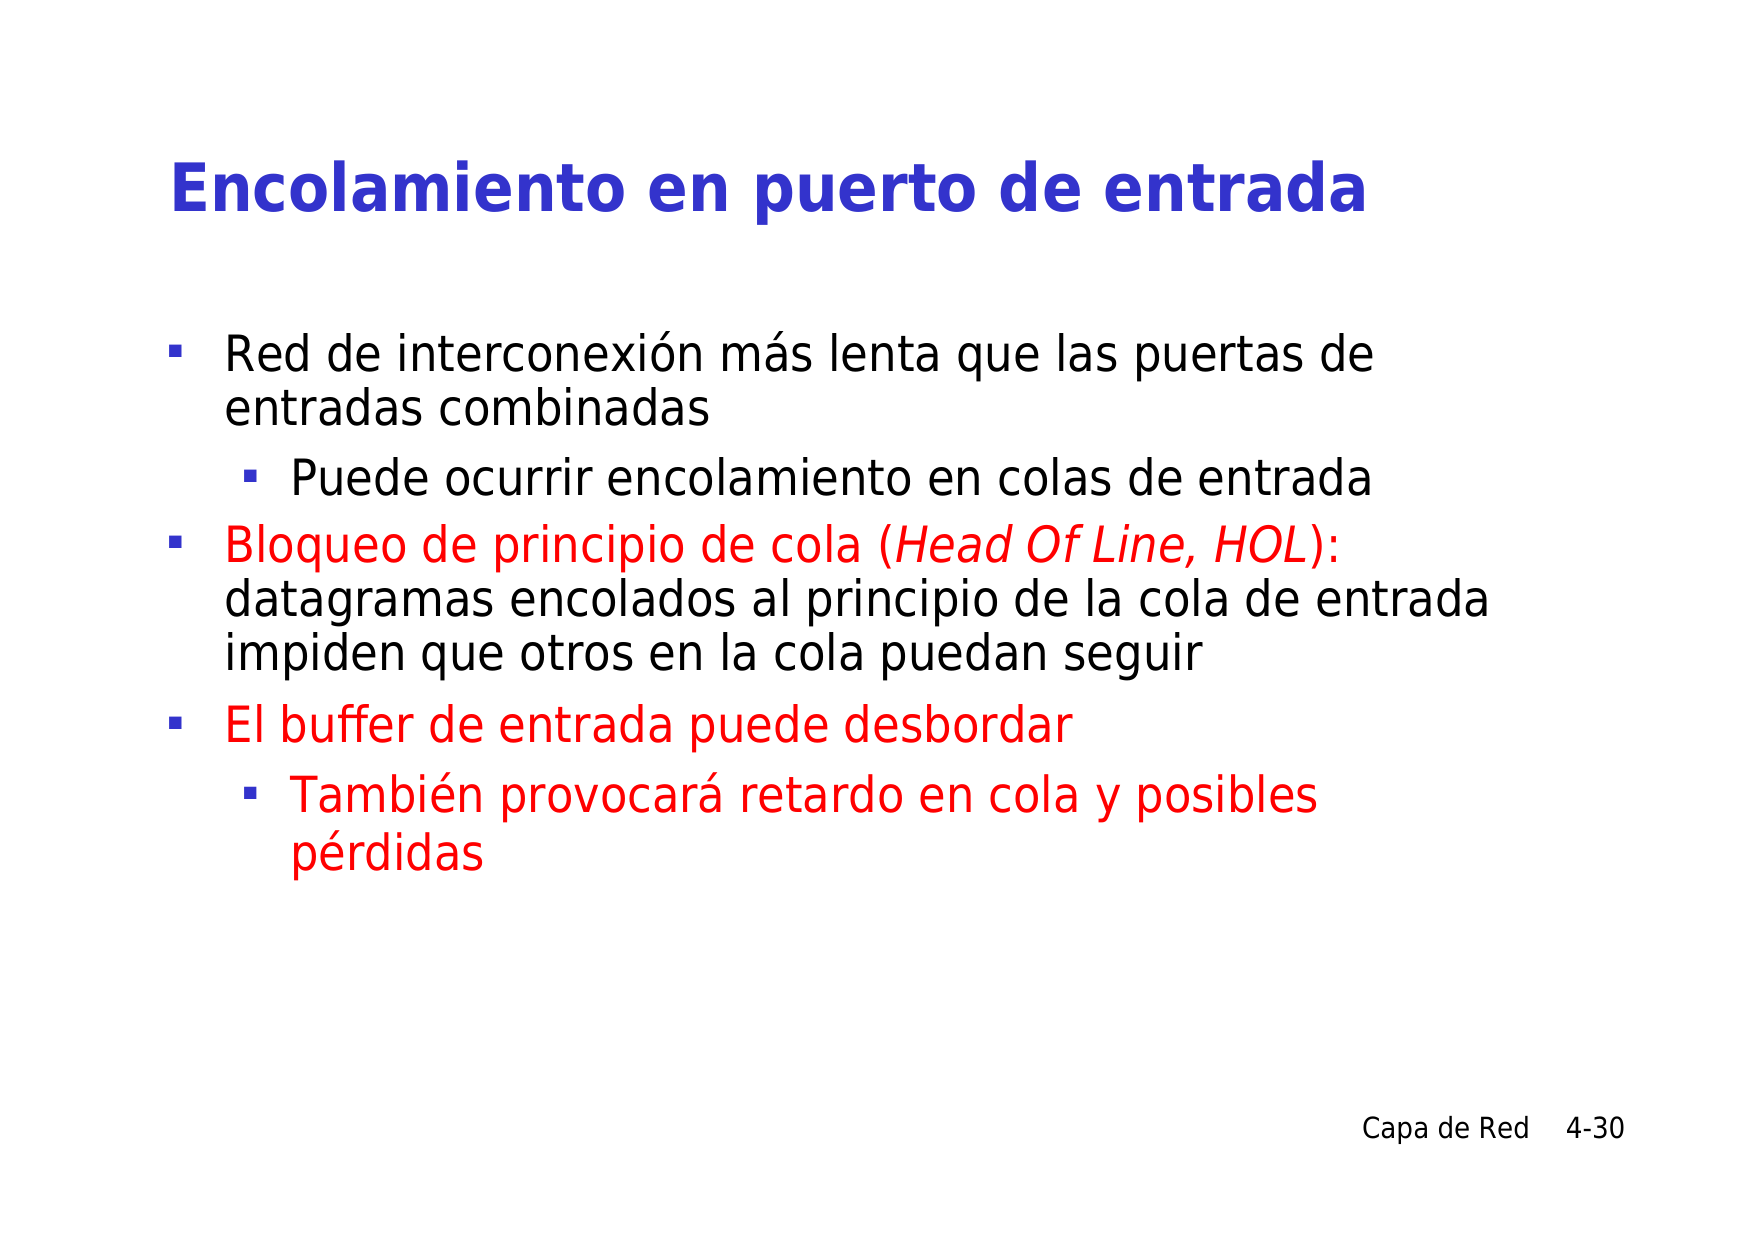

# Encolamiento en puerto de entrada
Red de interconexión más lenta que las puertas de entradas combinadas
Puede ocurrir encolamiento en colas de entrada
Bloqueo de principio de cola (Head Of Line, HOL): datagramas encolados al principio de la cola de entrada impiden que otros en la cola puedan seguir
El buffer de entrada puede desbordar
También provocará retardo en cola y posibles pérdidas
HOL:Head-Of-the-Line